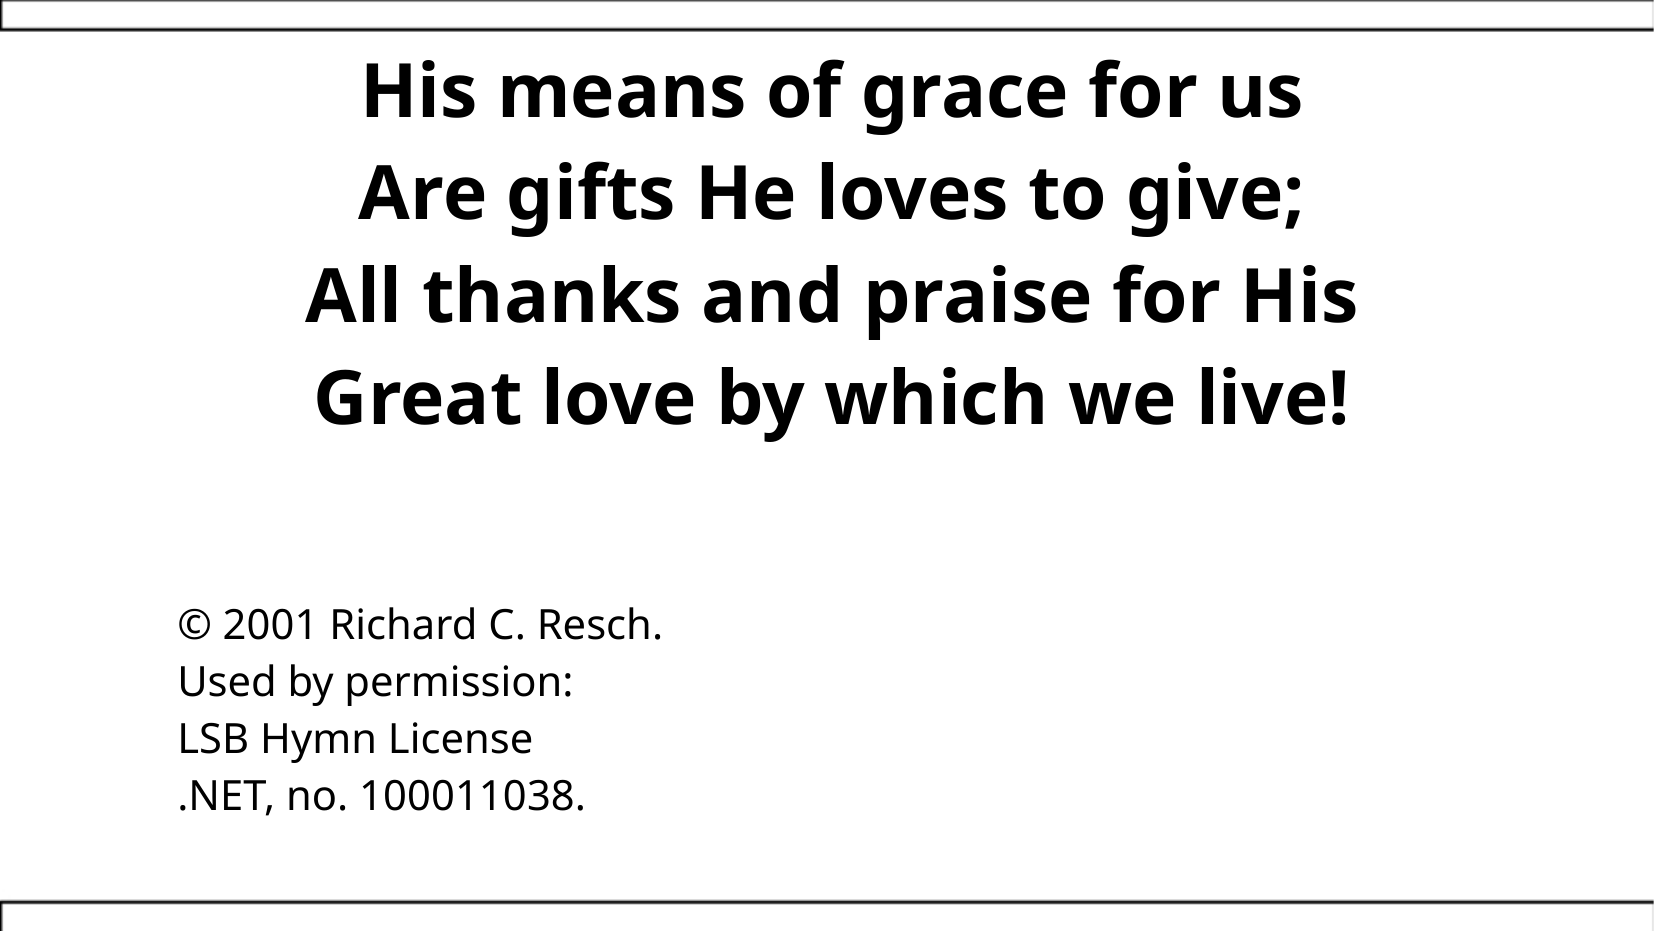

His means of grace for us
Are gifts He loves to give;
All thanks and praise for His
Great love by which we live!
 © 2001 Richard C. Resch.
 Used by permission:
 LSB Hymn License
 .NET, no. 100011038.